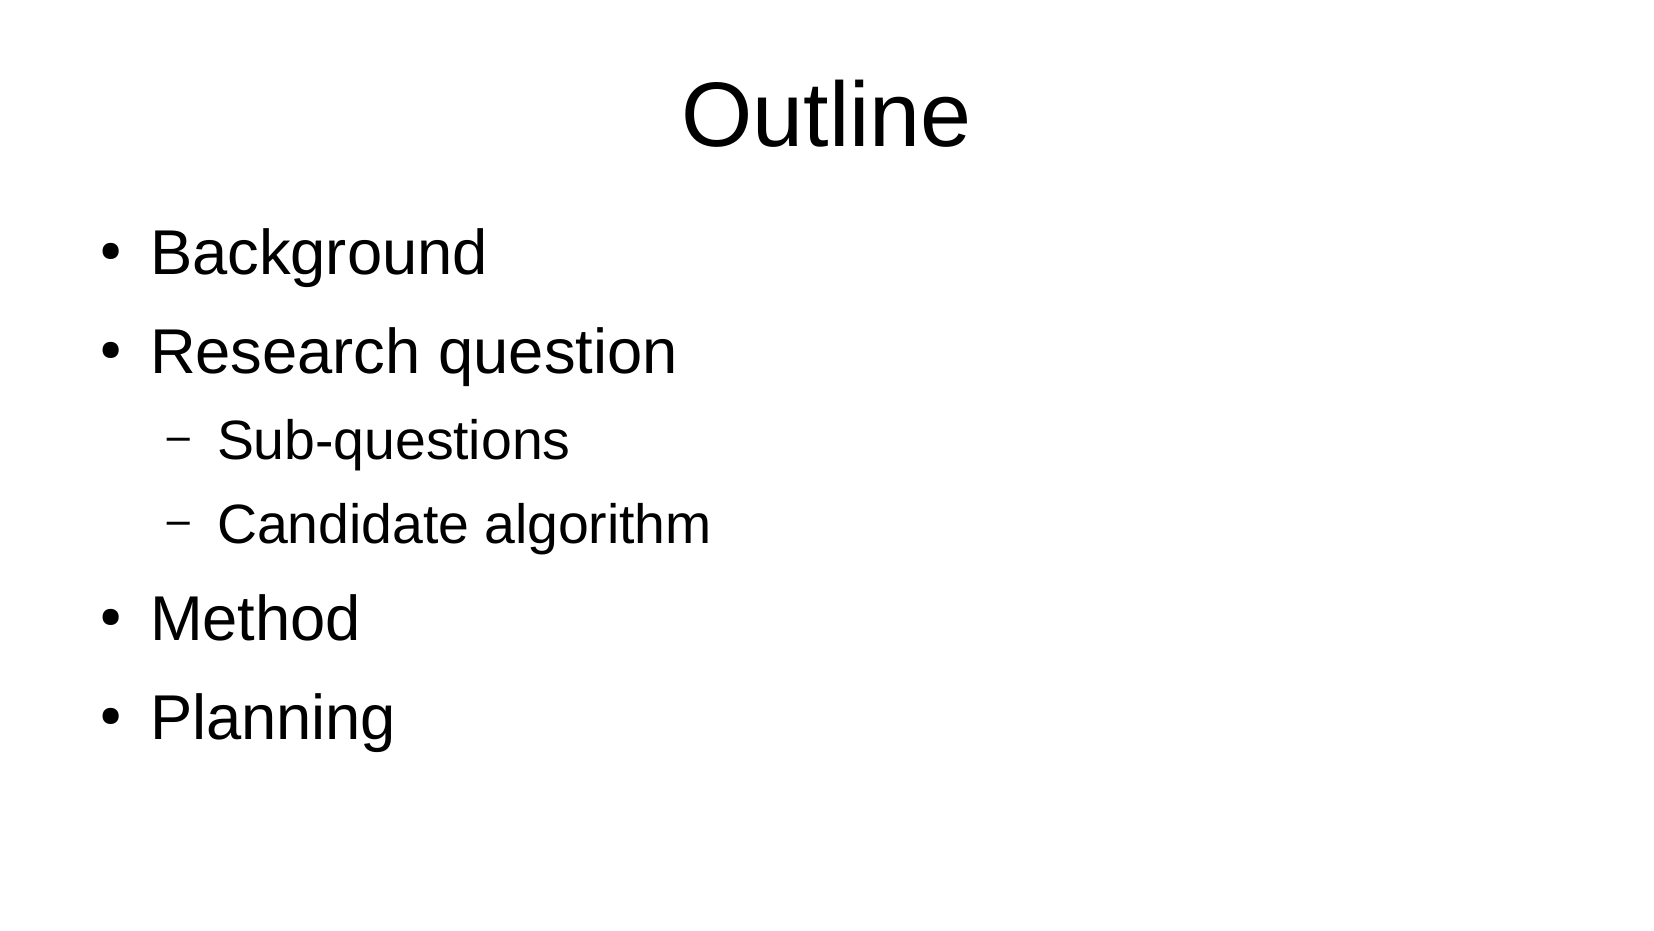

# Outline
Background
Research question
Sub-questions
Candidate algorithm
Method
Planning